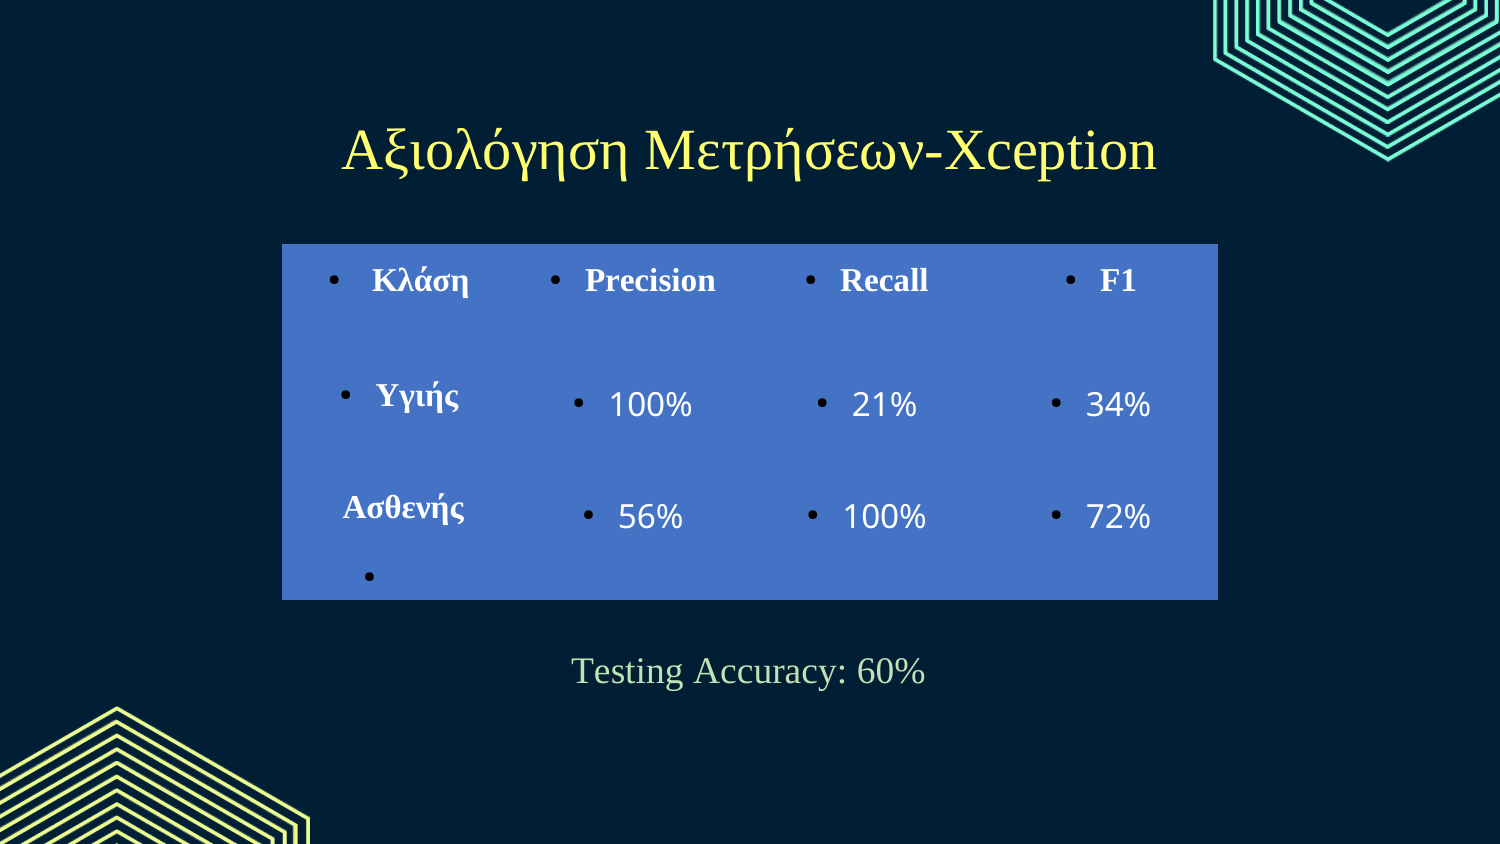

# Αξιολόγηση Μετρήσεων-Xception
| Κλάση | Precision | Recall | F1 |
| --- | --- | --- | --- |
| Υγιής | 100% | 21% | 34% |
| Ασθενής | 56% | 100% | 72% |
Testing Accuracy: 60%